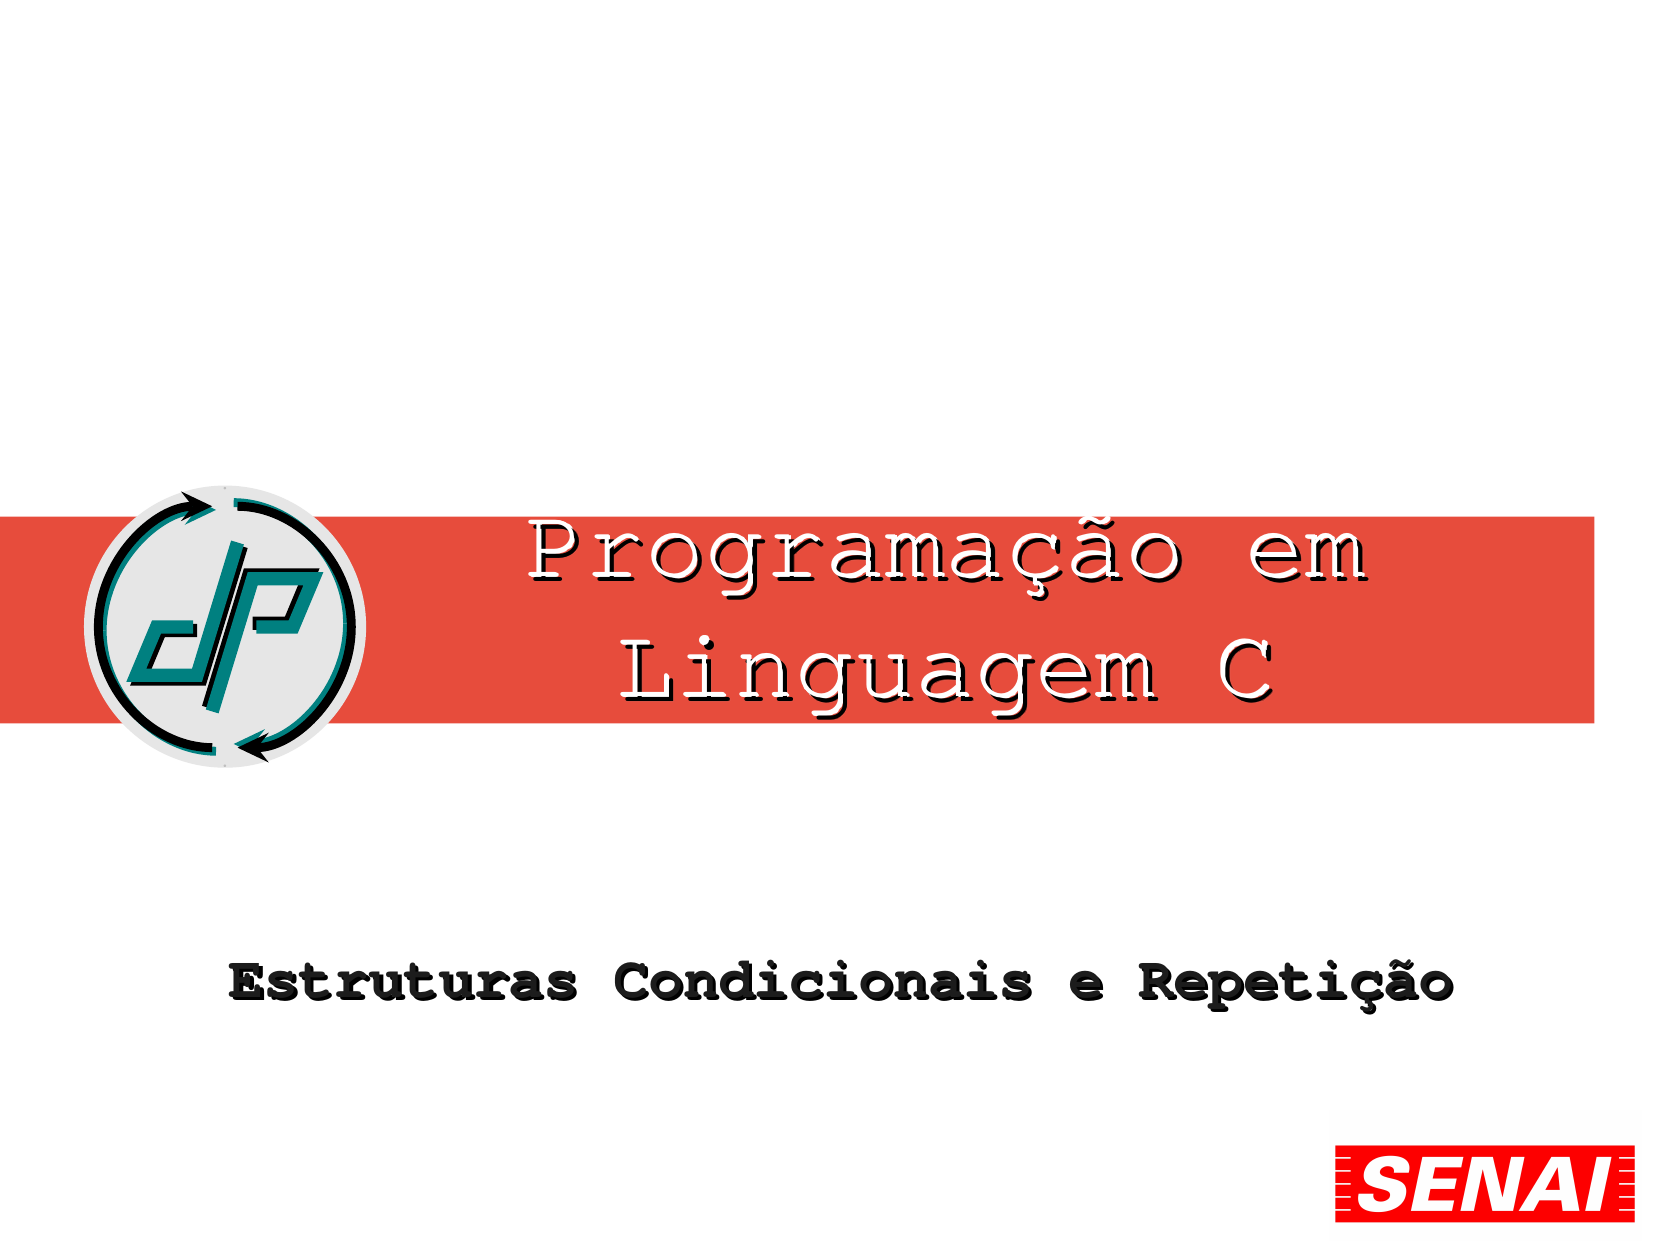

# Programação em Linguagem C
Estruturas Condicionais e Repetição